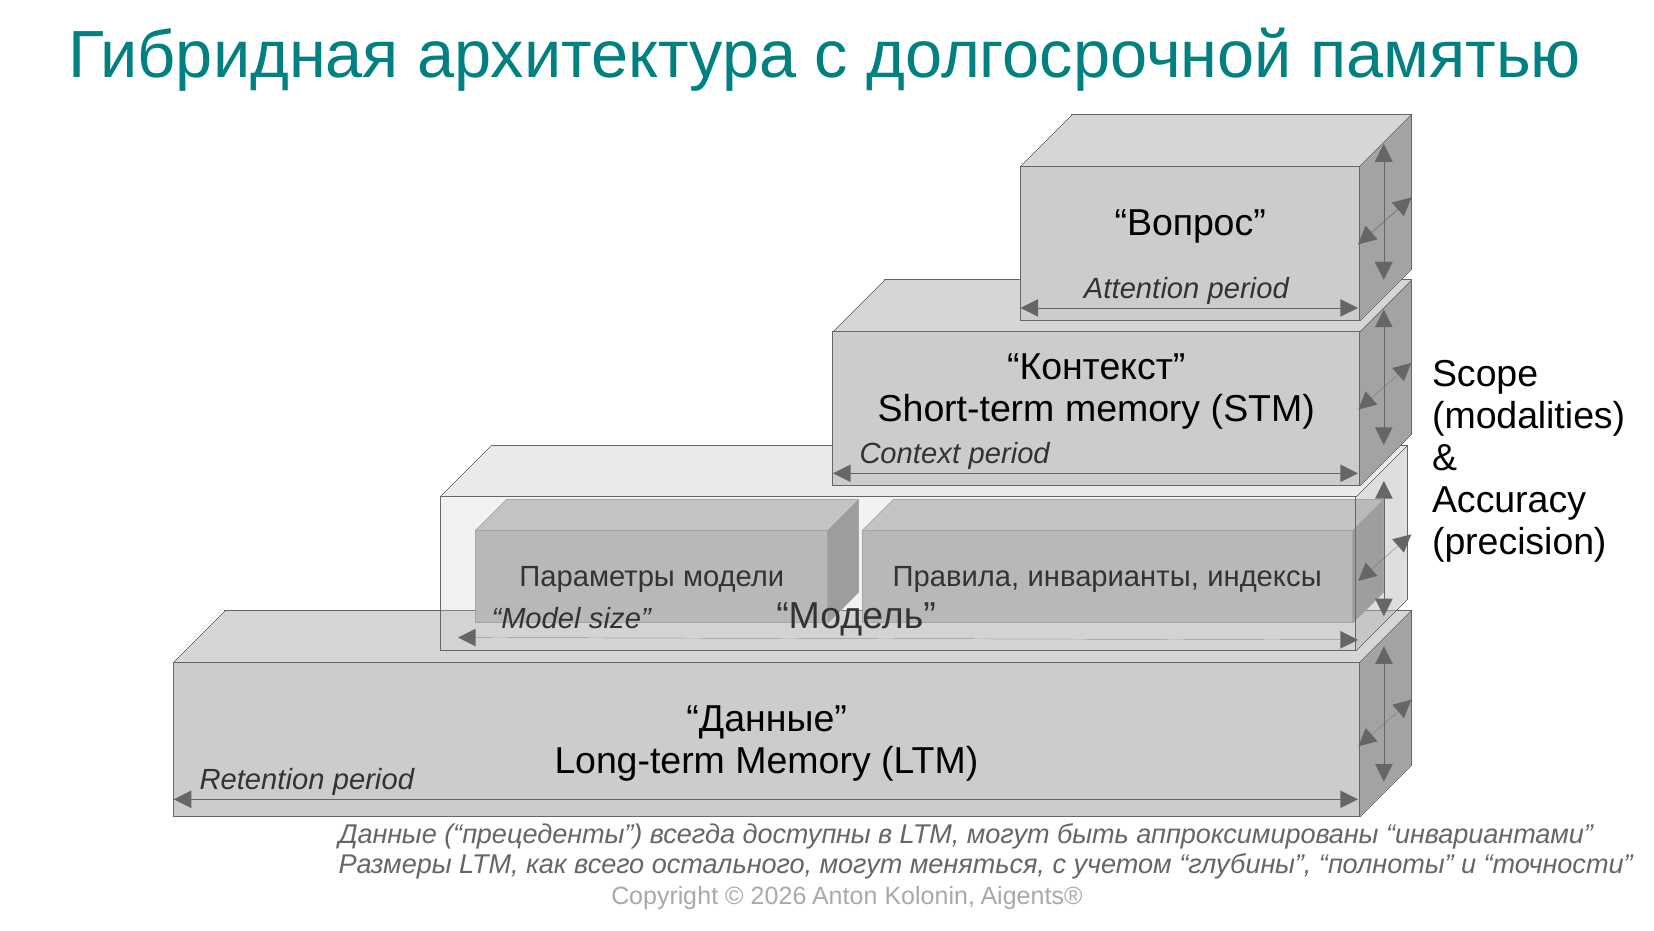

Гибридная архитектура с долгосрочной памятью
“Вопрос”
Attention period
“Контекст”
Short-term memory (STM)
Scope
(modalities)
&
Accuracy
(precision)
Context period
“Модель”
Параметры модели
Правила, инварианты, индексы
GPT/DNN Parameters
“Model size”
“Данные”
Long-term Memory (LTM)
Retention period
Данные (“прецеденты”) всегда доступны в LTM, могут быть аппроксимированы “инвариантами”
Размеры LTM, как всего остального, могут меняться, с учетом “глубины”, “полноты” и “точности”
Copyright © 2026 Anton Kolonin, Aigents®